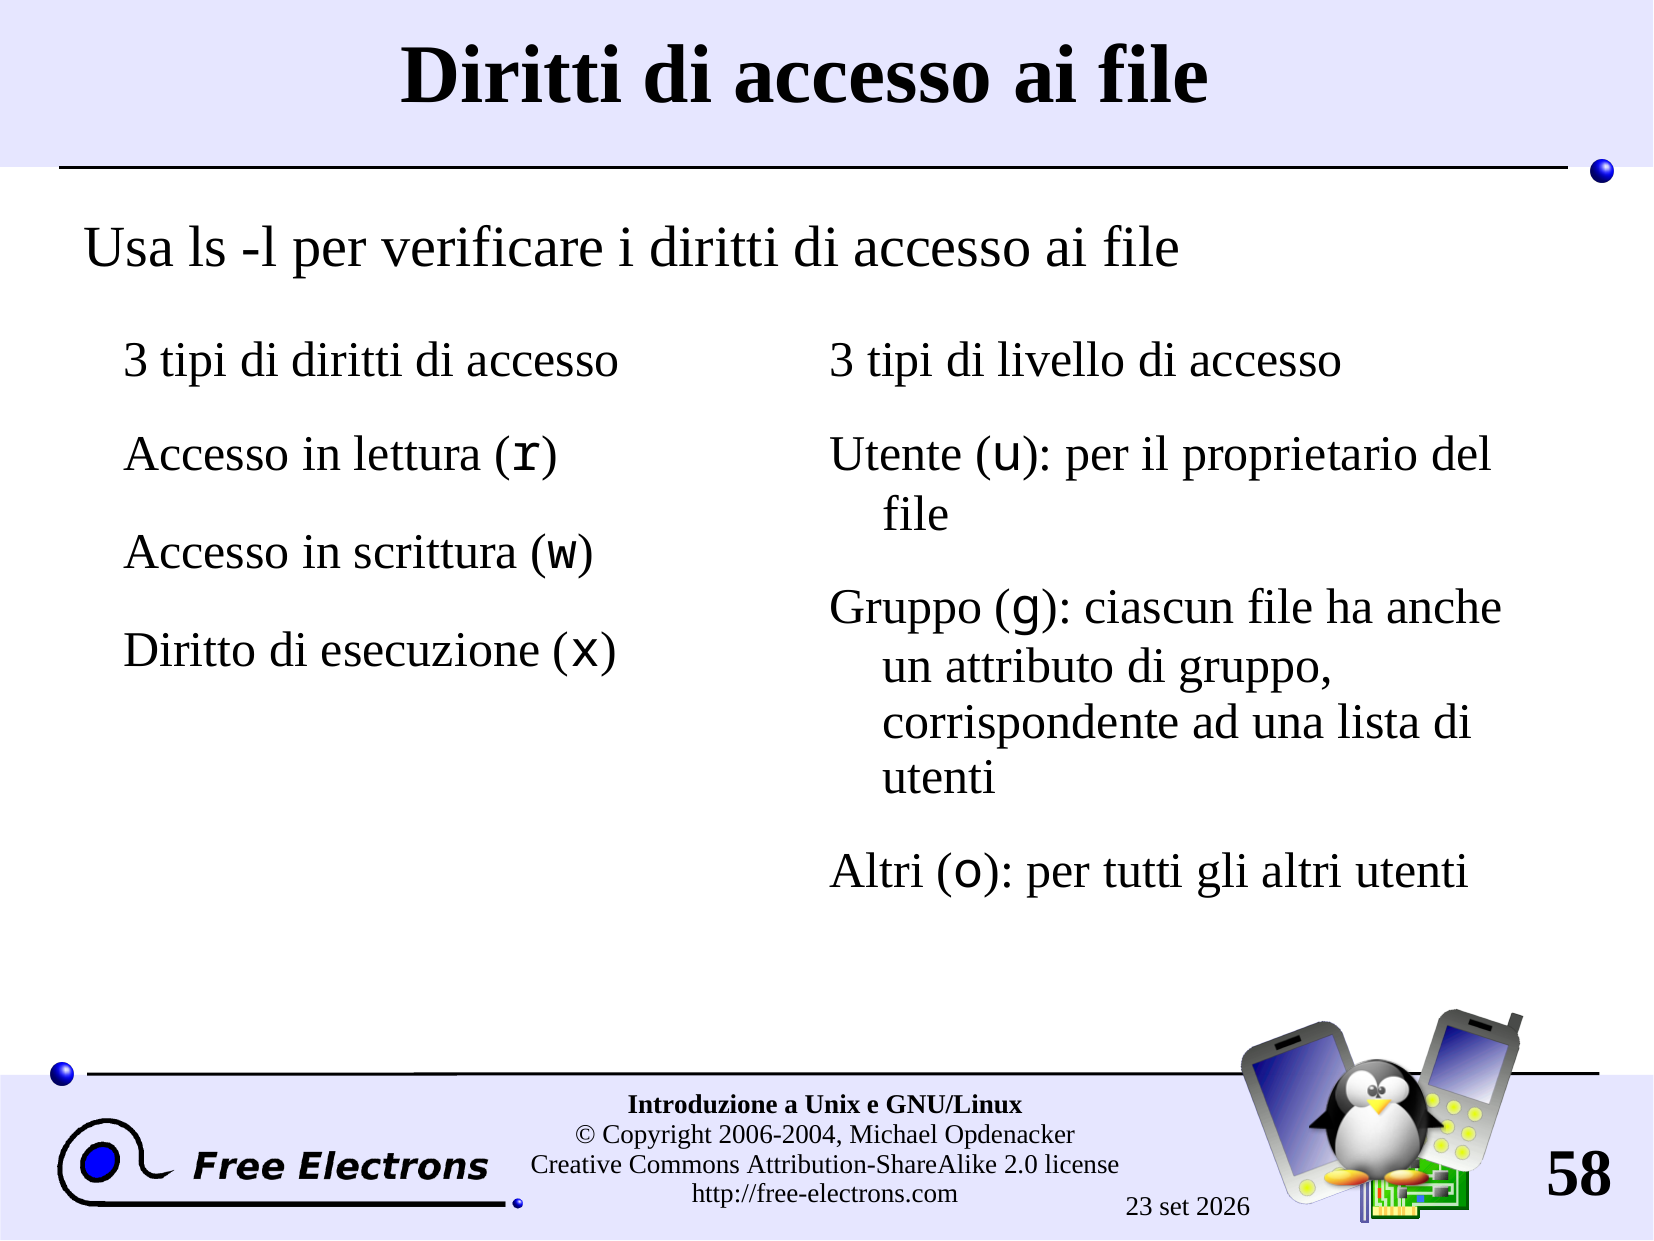

# Diritti di accesso ai file
Usa ls -l per verificare i diritti di accesso ai file
3 tipi di diritti di accesso
Accesso in lettura (r)
Accesso in scrittura (w)
Diritto di esecuzione (x)
3 tipi di livello di accesso
Utente (u): per il proprietario del file
Gruppo (g): ciascun file ha anche un attributo di gruppo, corrispondente ad una lista di utenti
Altri (o): per tutti gli altri utenti